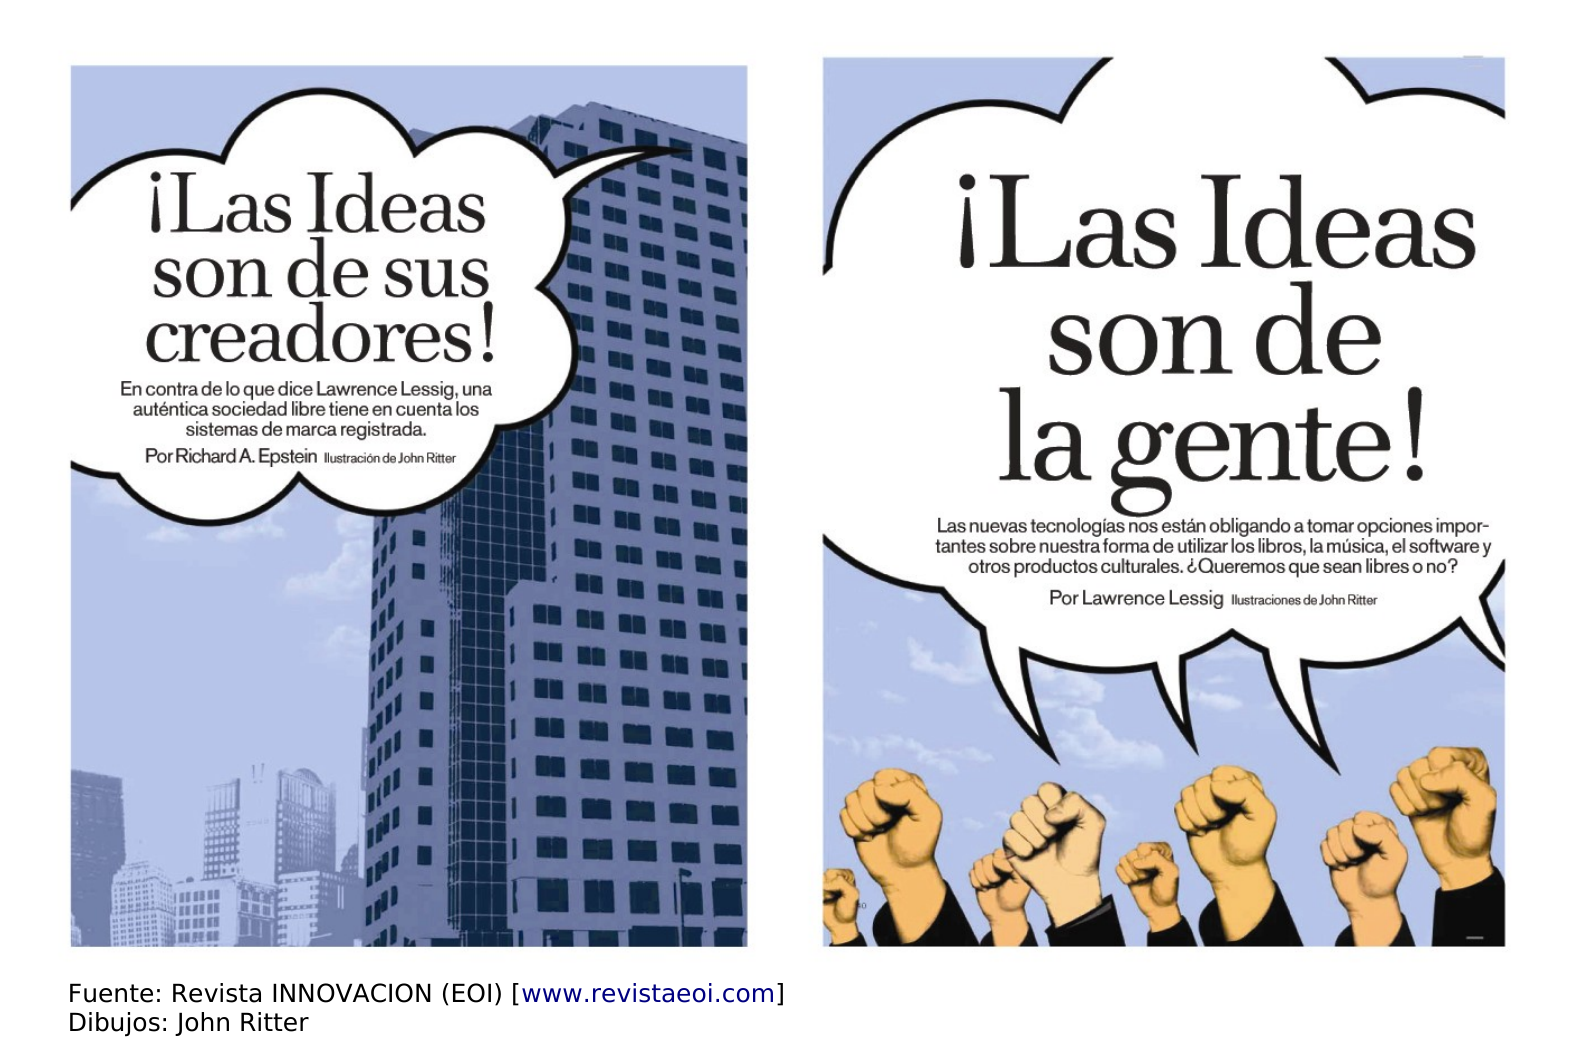

29
Fuente: Revista INNOVACION (EOI) [www.revistaeoi.com]
Dibujos: John Ritter